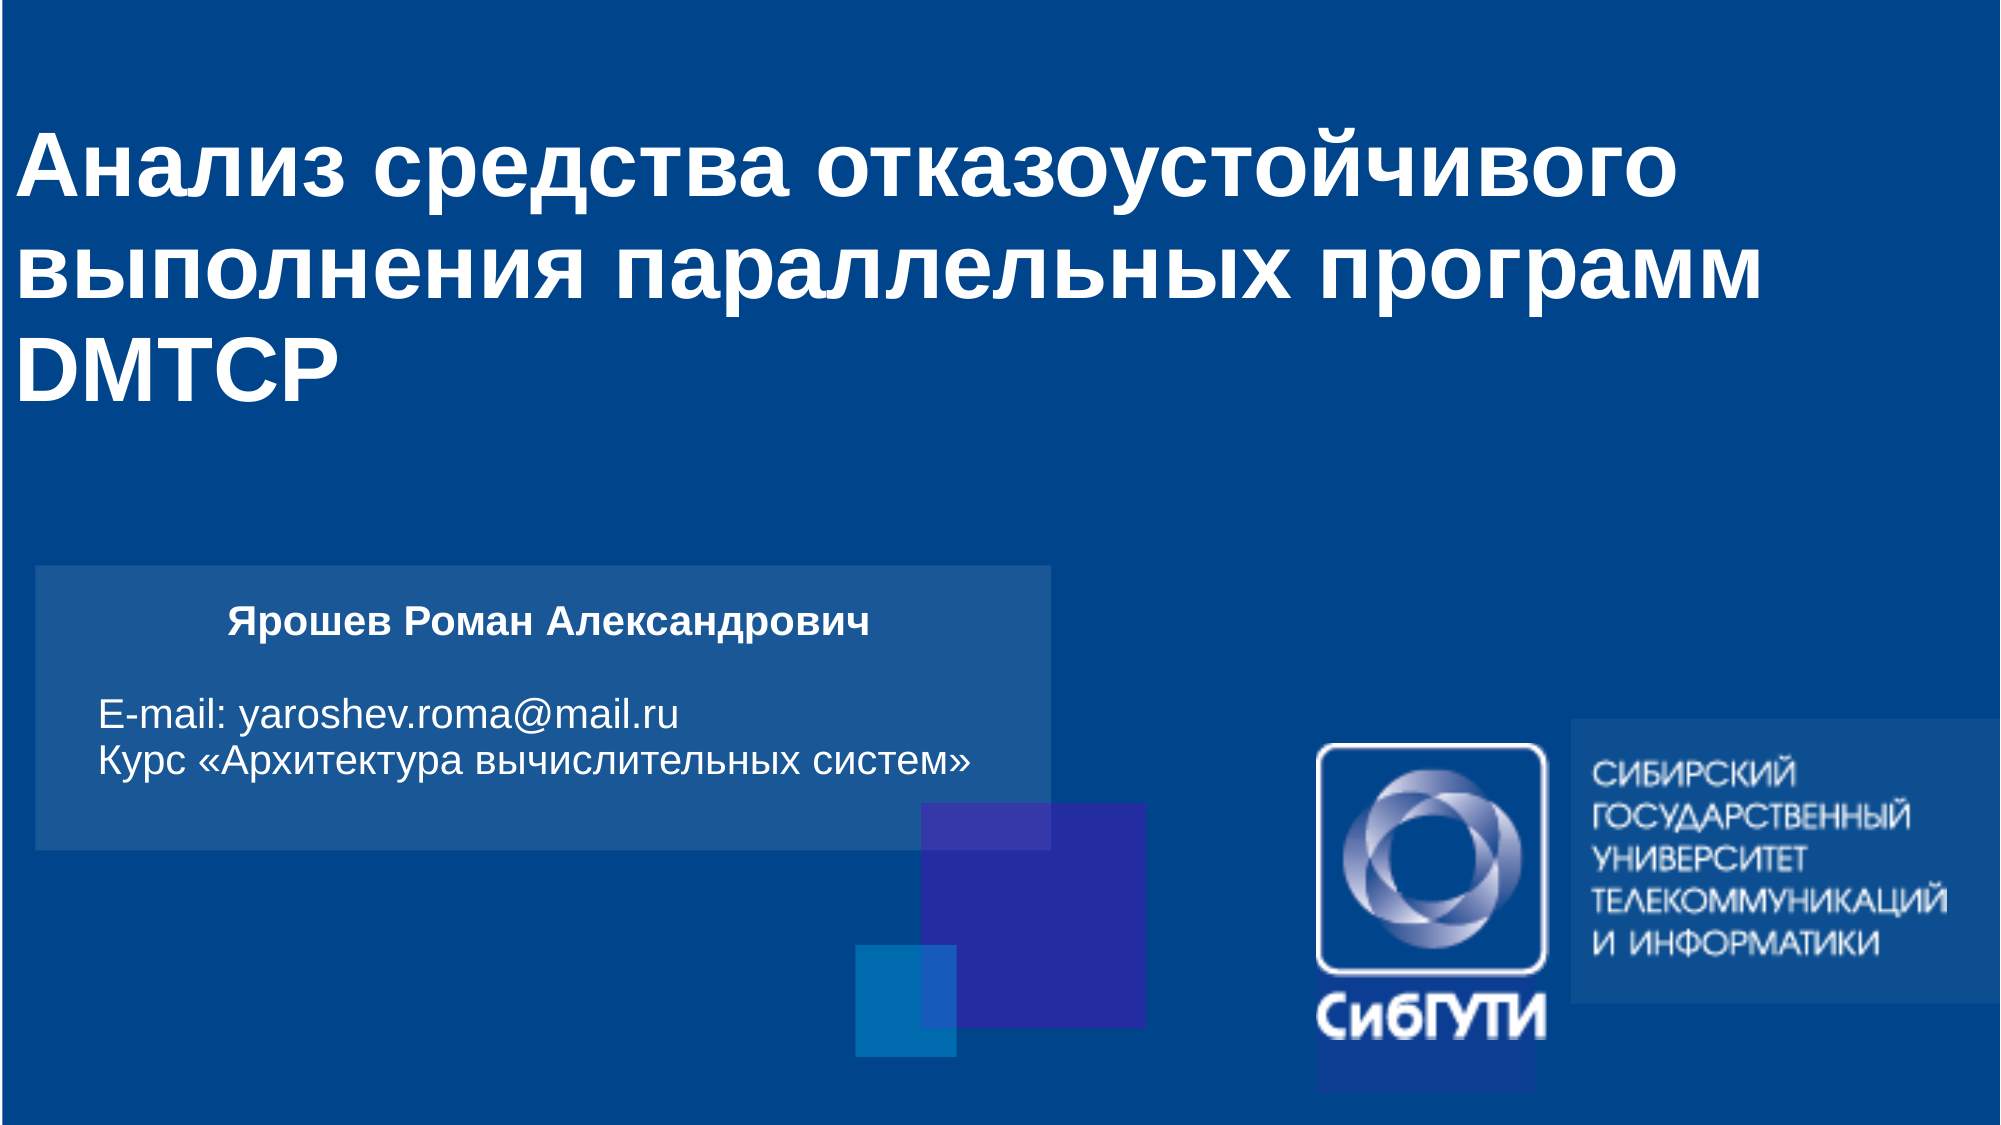

Анализ средства отказоустойчивого выполнения параллельных программ DMTCP
Ярошев Роман Александрович
E-mail: yaroshev.roma@mail.ru
Курс «Архитектура вычислительных систем»